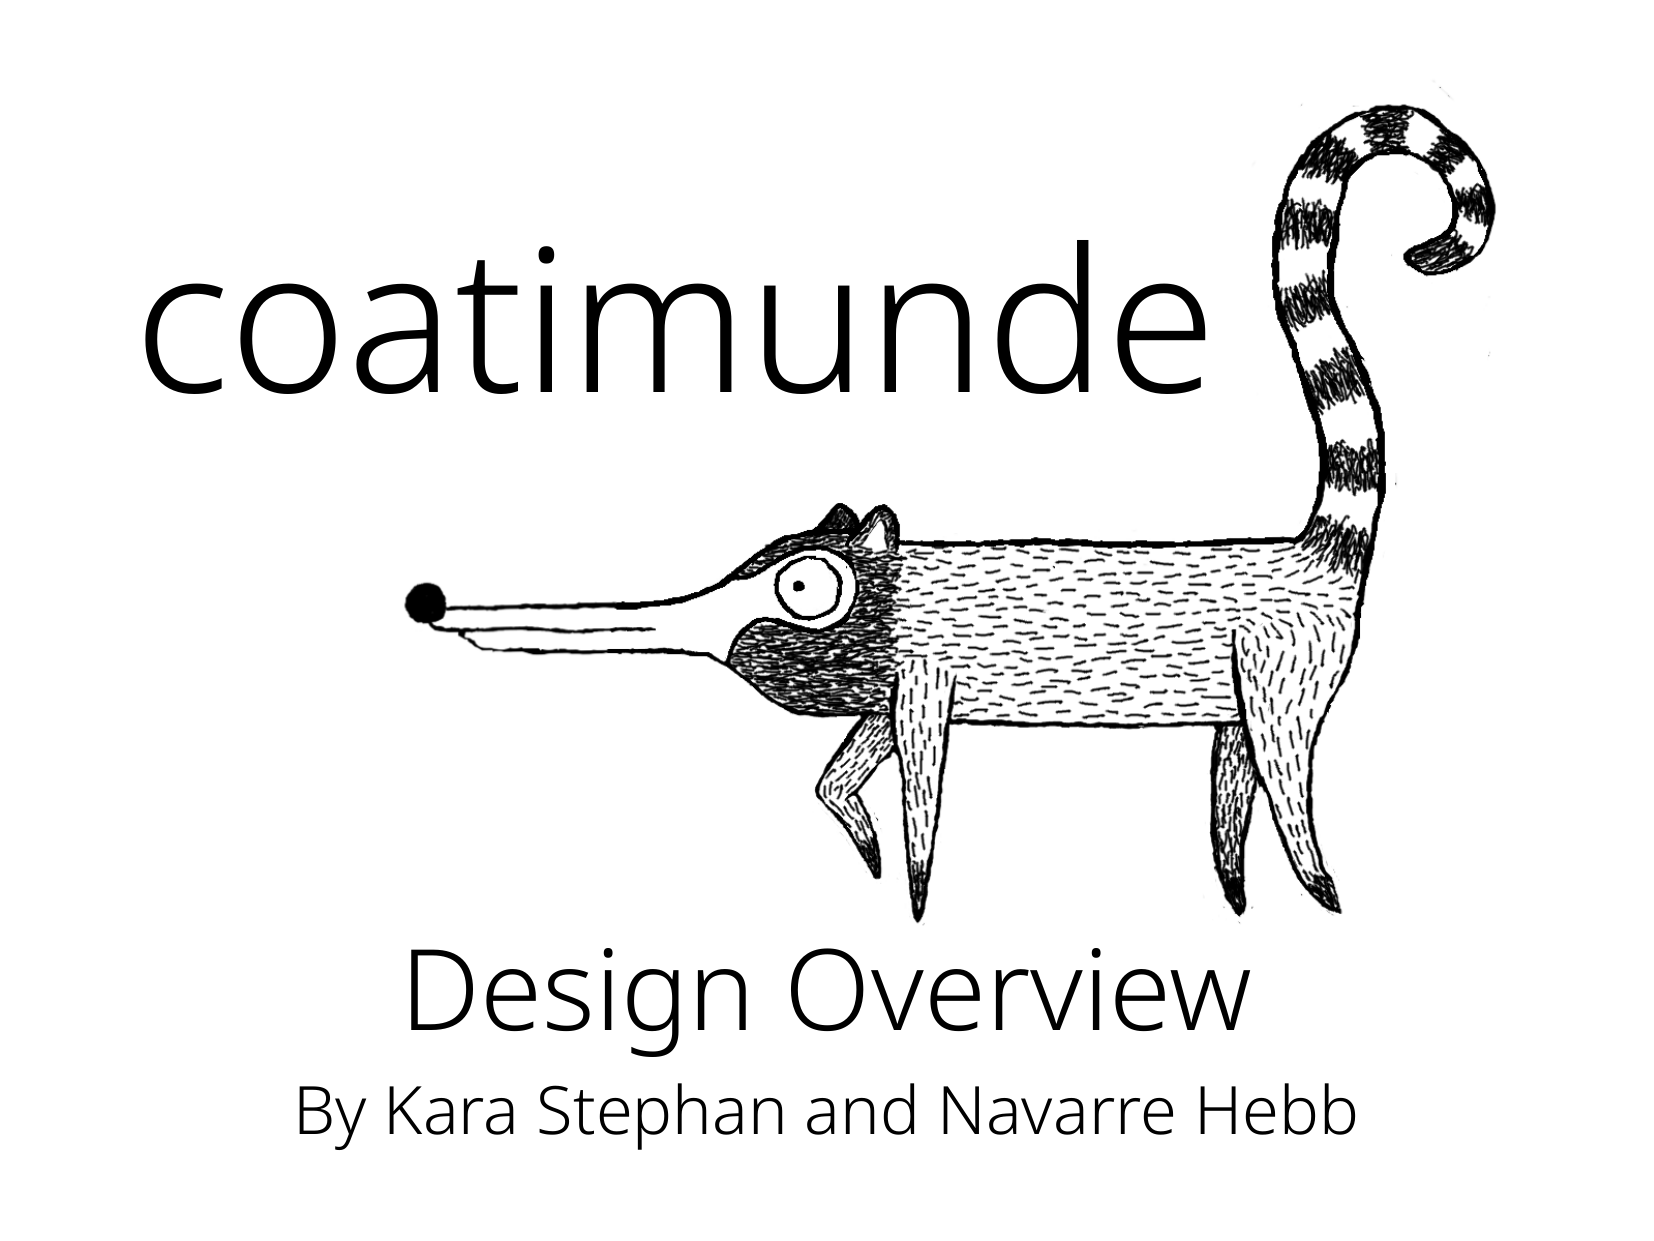

coatimunde
# Design Overview
By Kara Stephan and Navarre Hebb